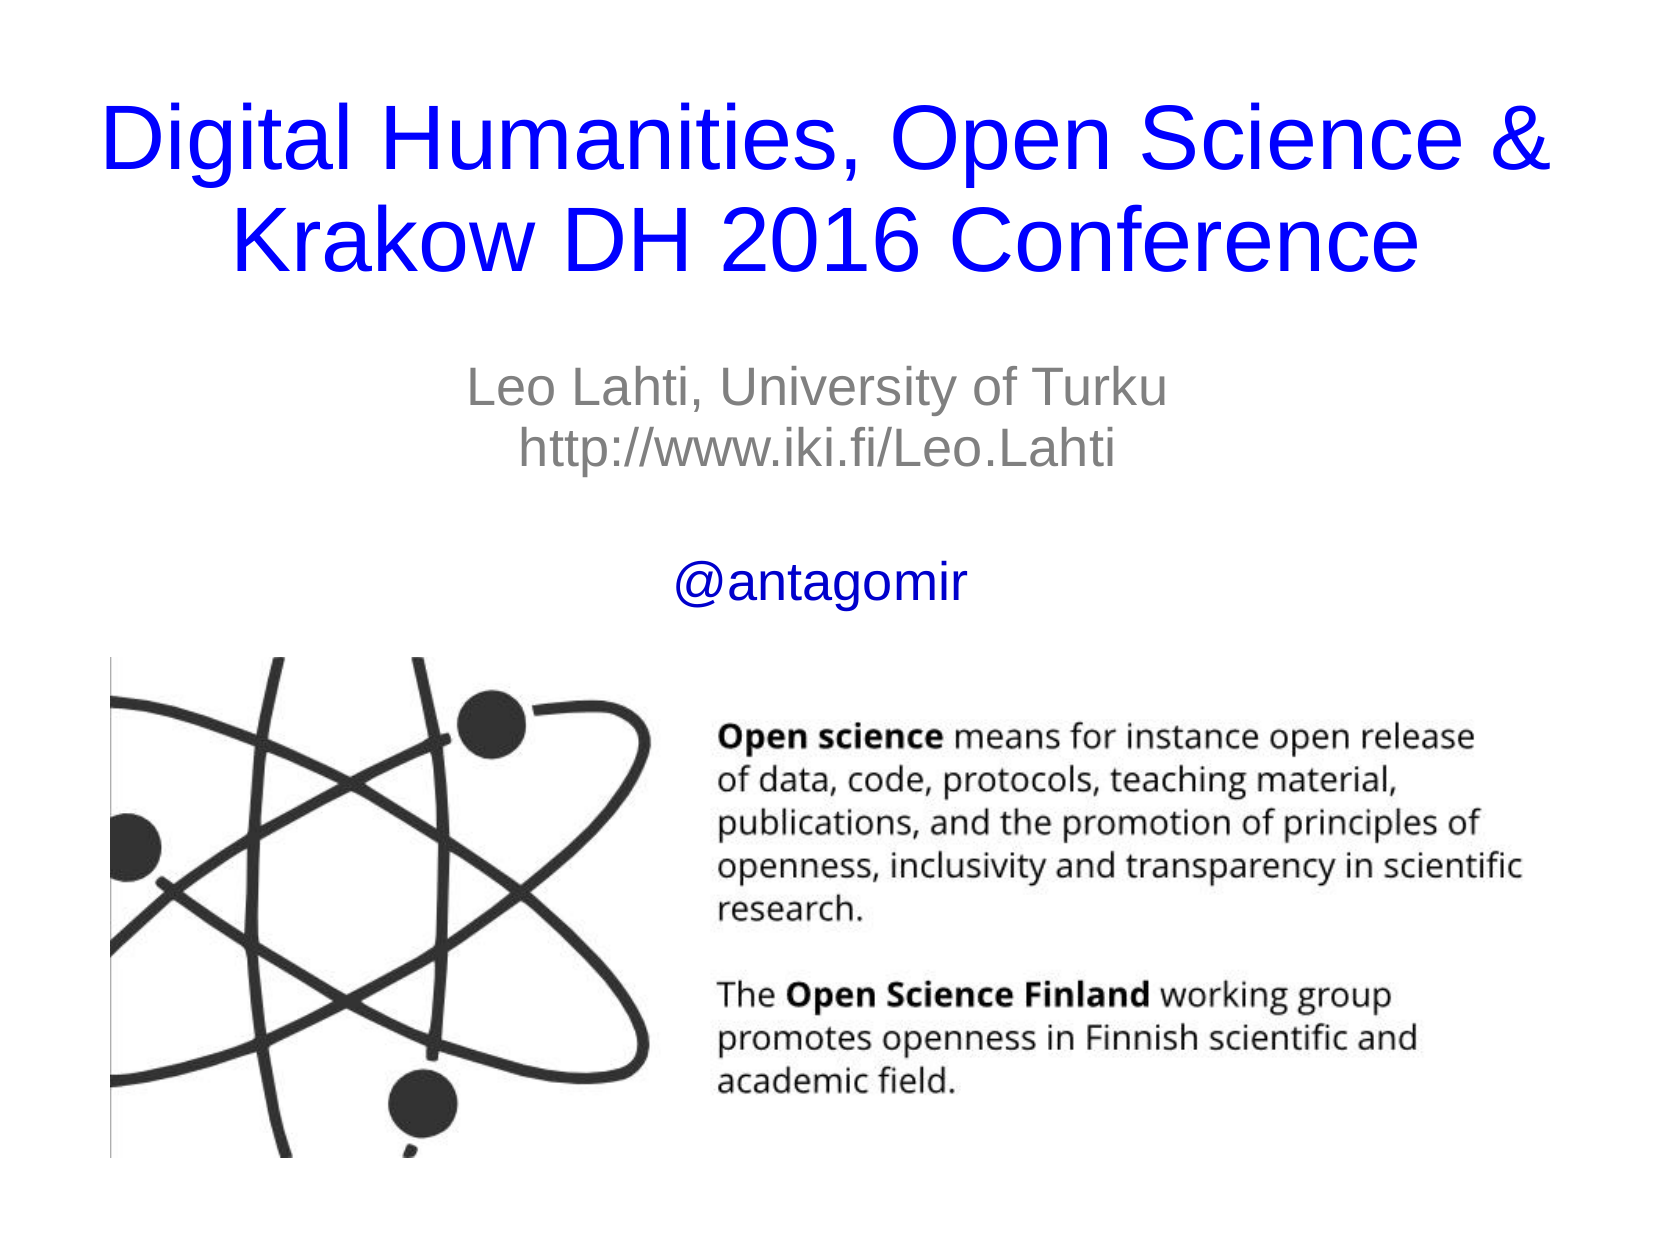

# Digital Humanities, Open Science & Krakow DH 2016 Conference
Leo Lahti, University of Turku
http://www.iki.fi/Leo.Lahti
@antagomir